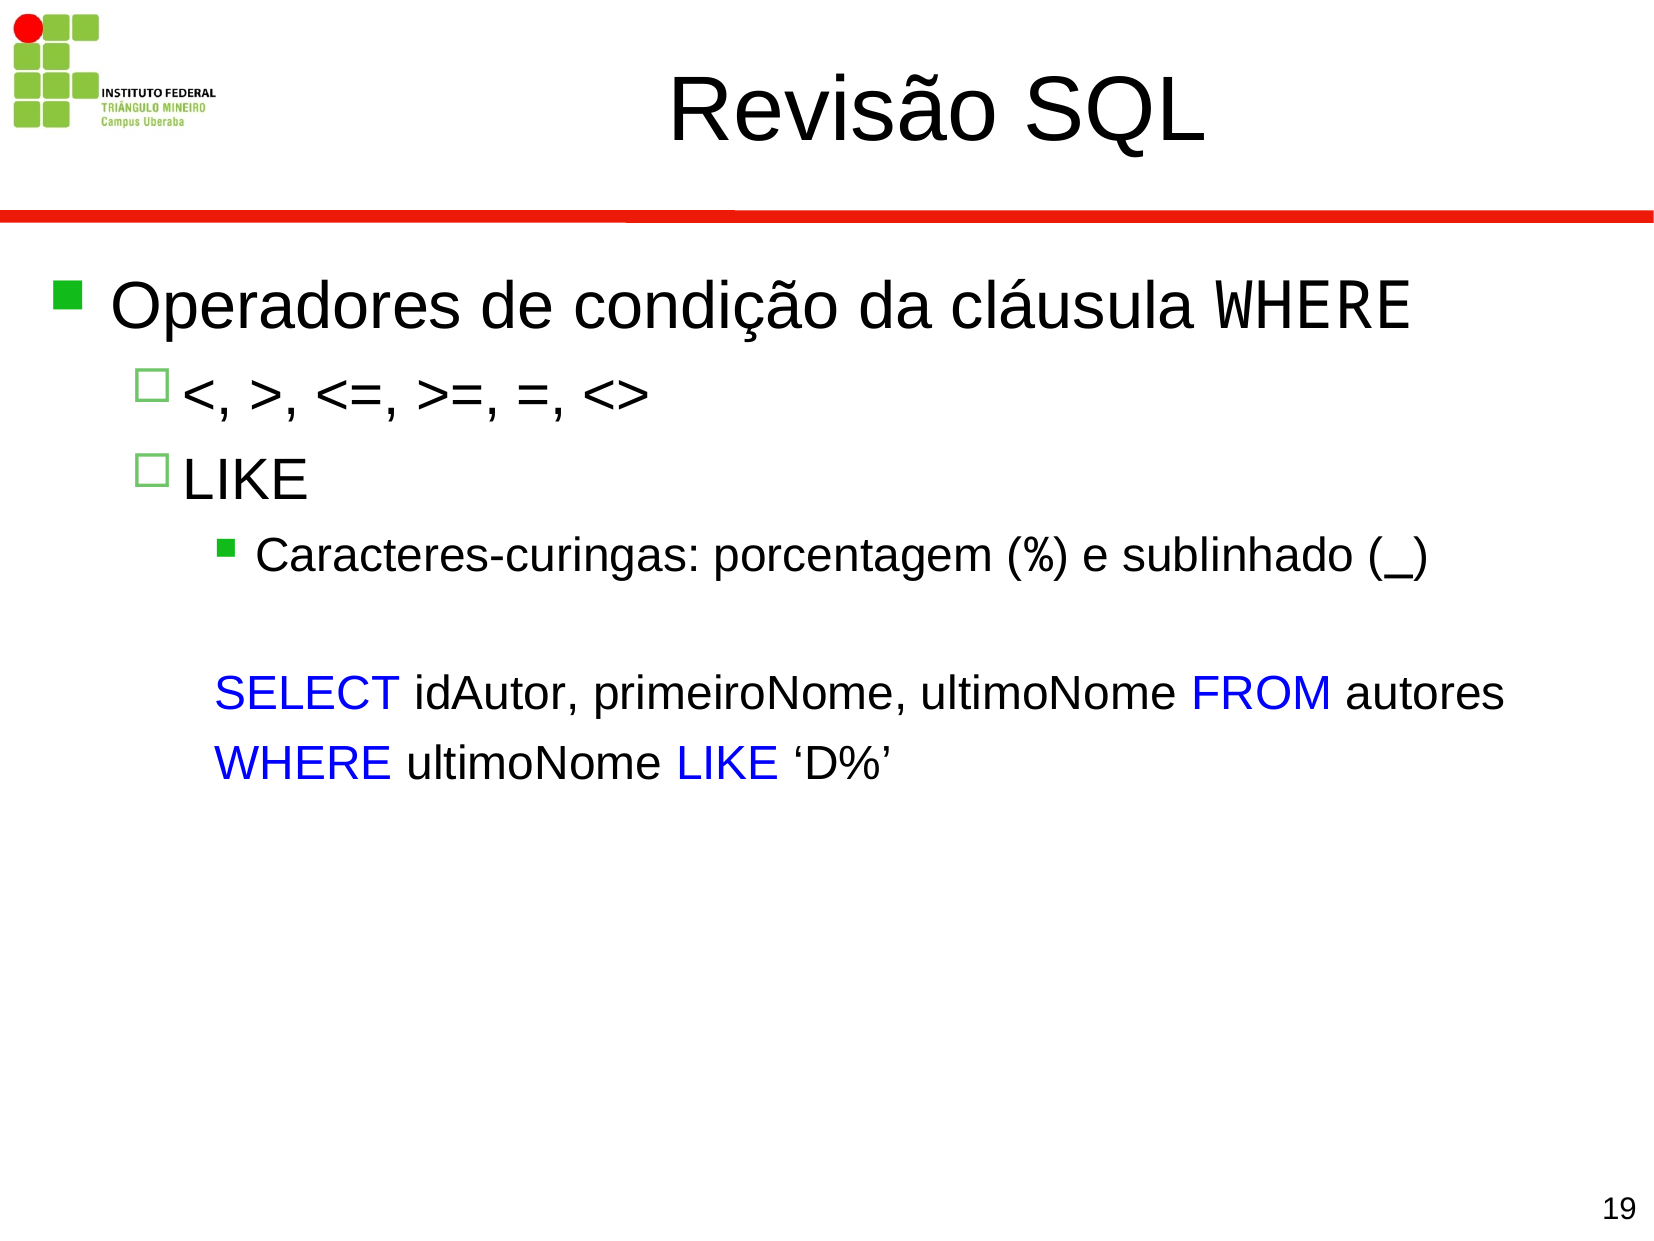

Revisão SQL
Operadores de condição da cláusula WHERE
<, >, <=, >=, =, <>
LIKE
Caracteres-curingas: porcentagem (%) e sublinhado (_)
SELECT idAutor, primeiroNome, ultimoNome FROM autores
WHERE ultimoNome LIKE ‘D%’